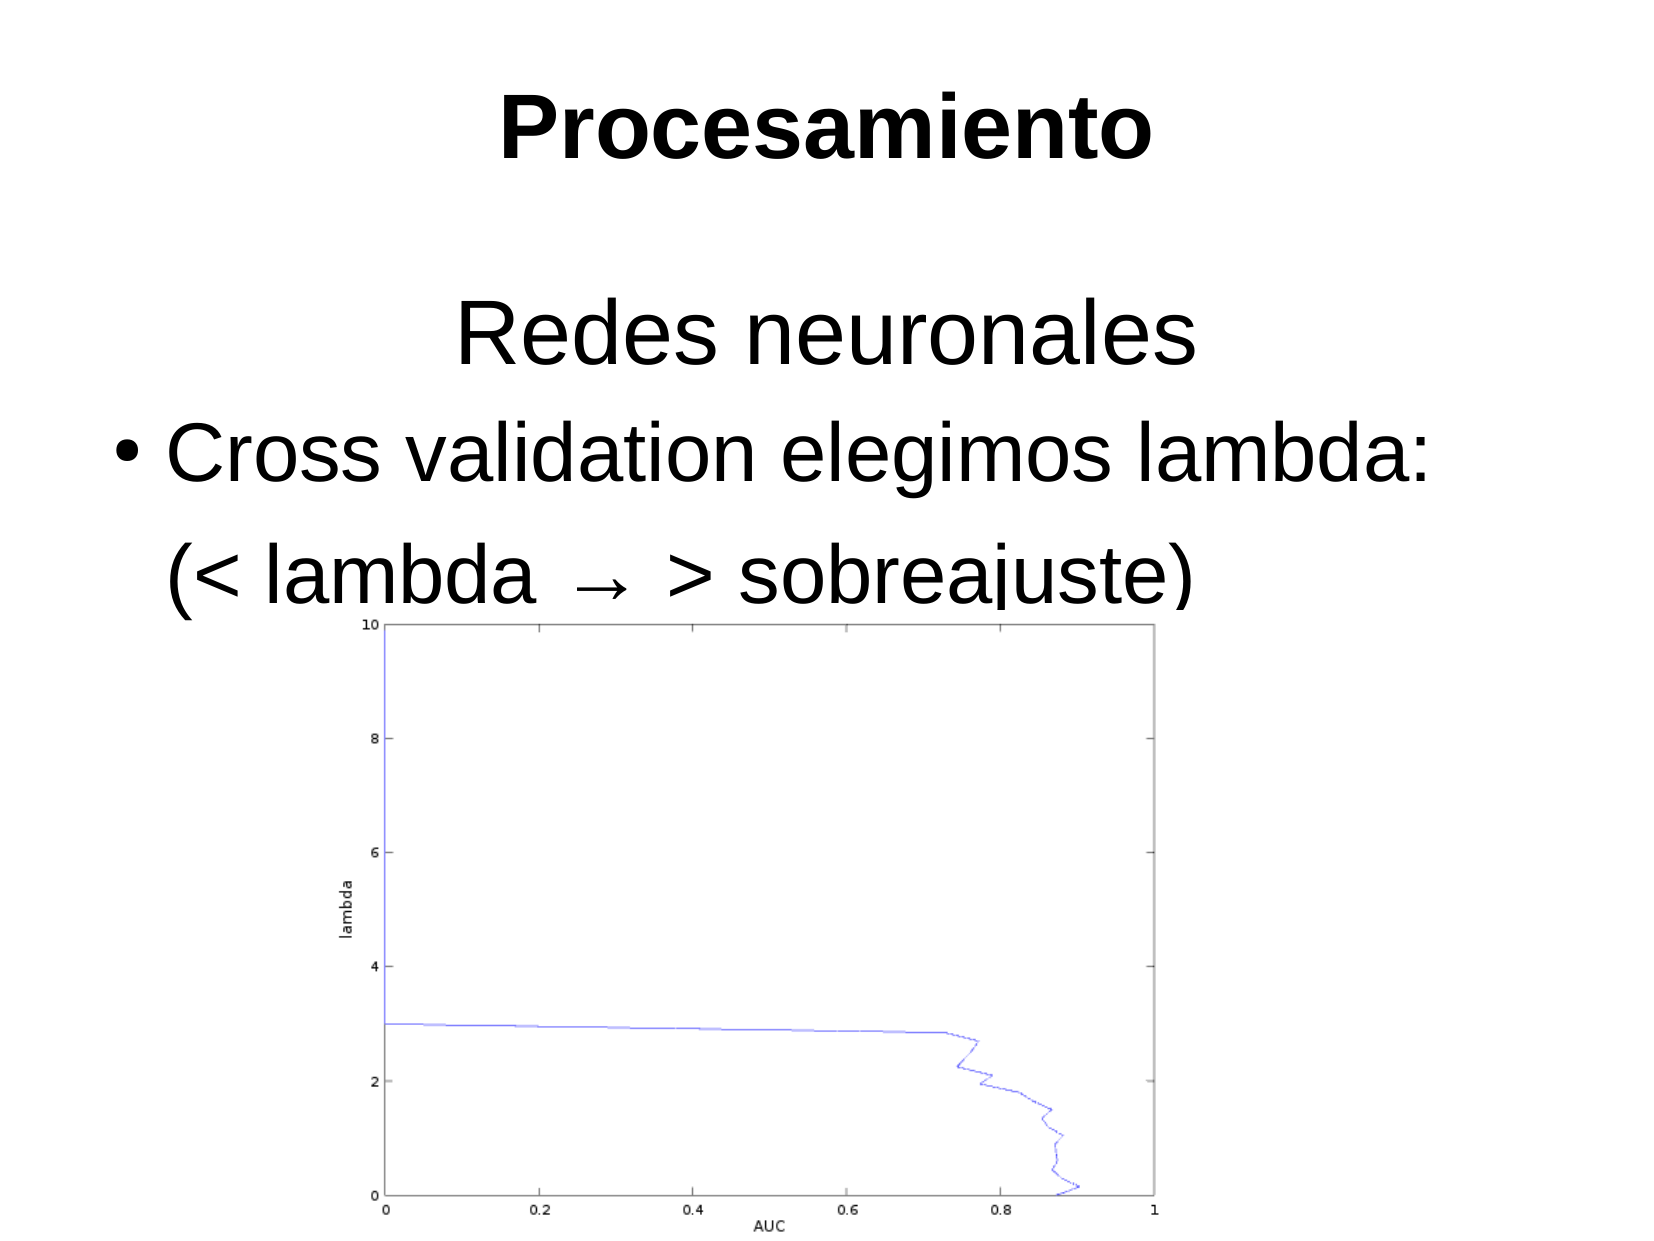

Procesamiento
Redes neuronales
# Cross validation elegimos lambda:
(< lambda → > sobreajuste)